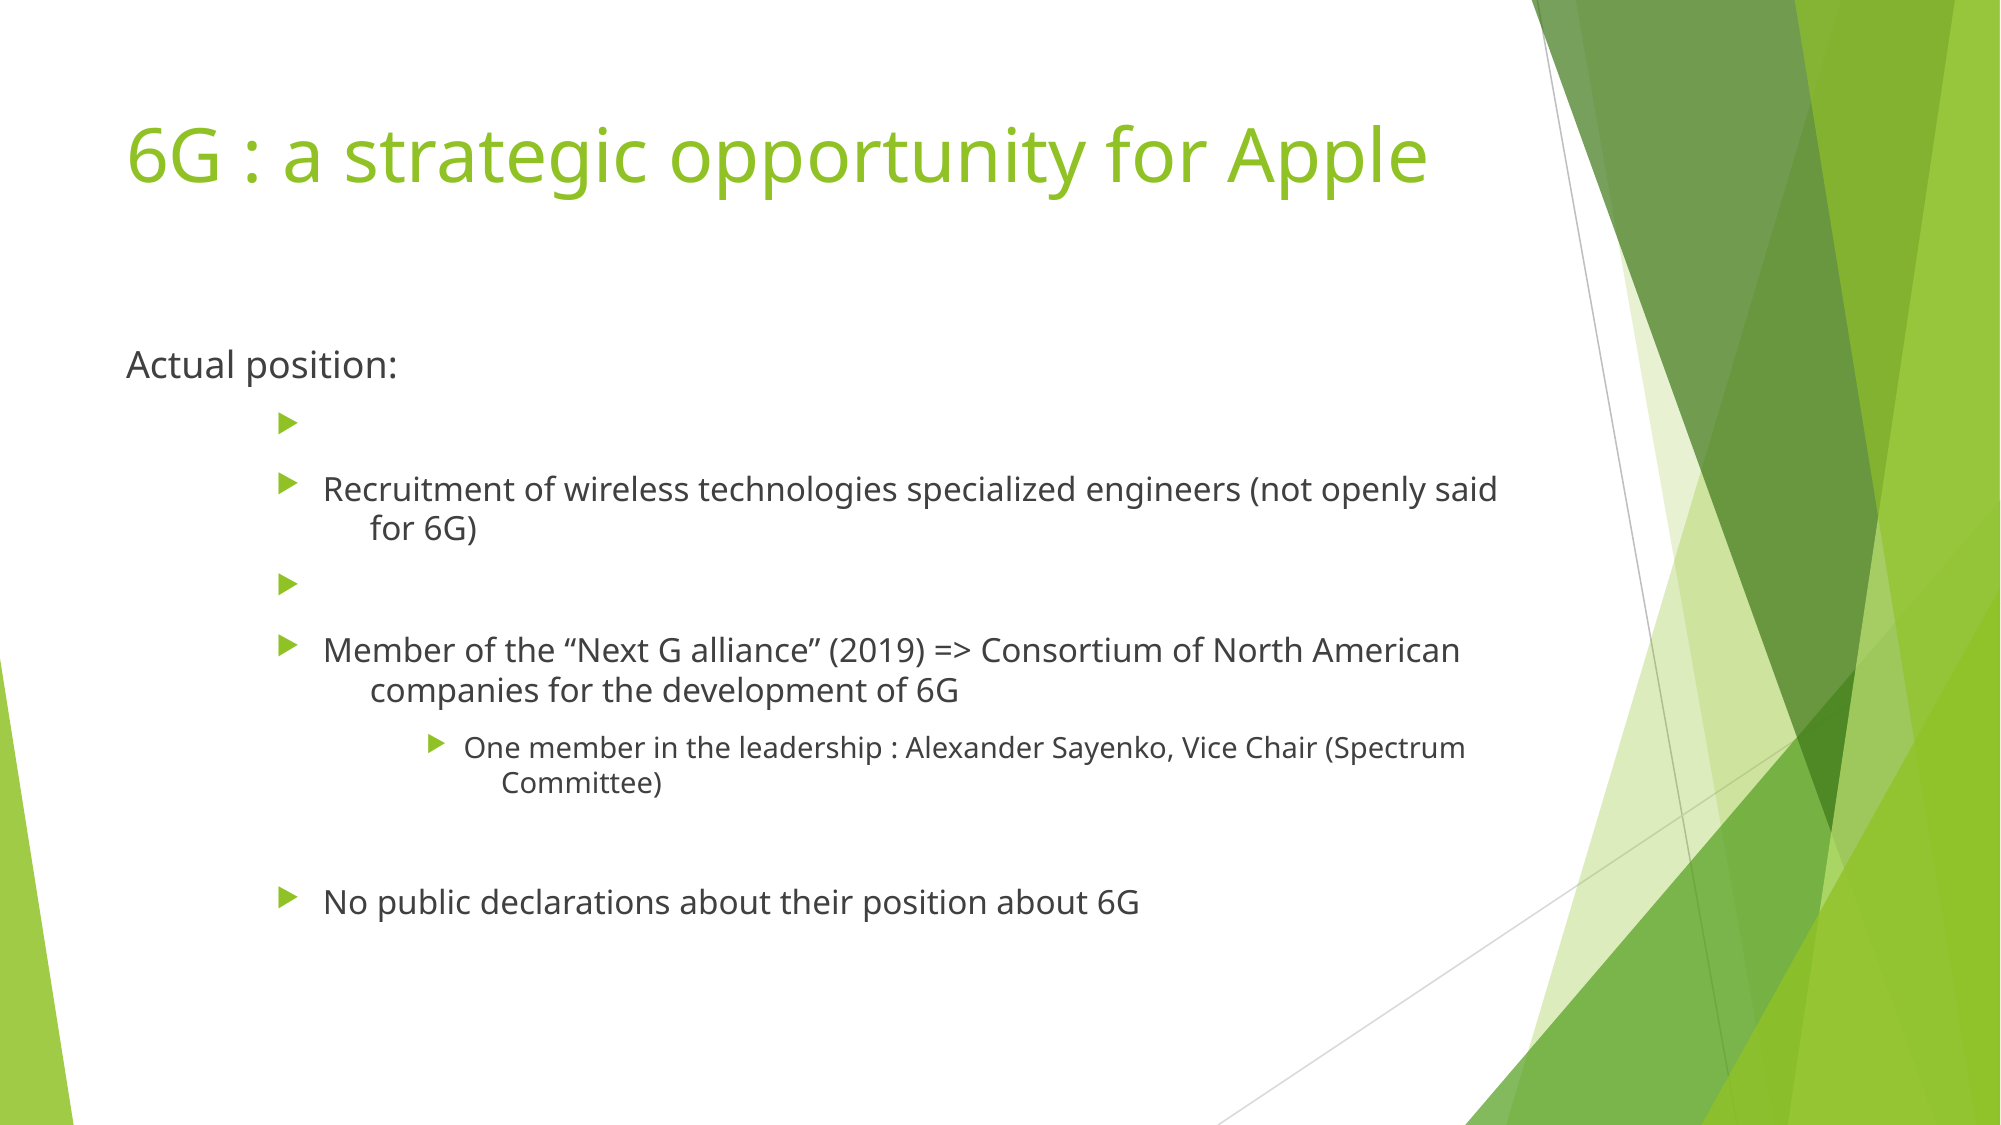

# 6G : a strategic opportunity for Apple
Actual position:
Recruitment of wireless technologies specialized engineers (not openly said for 6G)
Member of the “Next G alliance” (2019) => Consortium of North American companies for the development of 6G
One member in the leadership : Alexander Sayenko, Vice Chair (Spectrum Committee)
No public declarations about their position about 6G